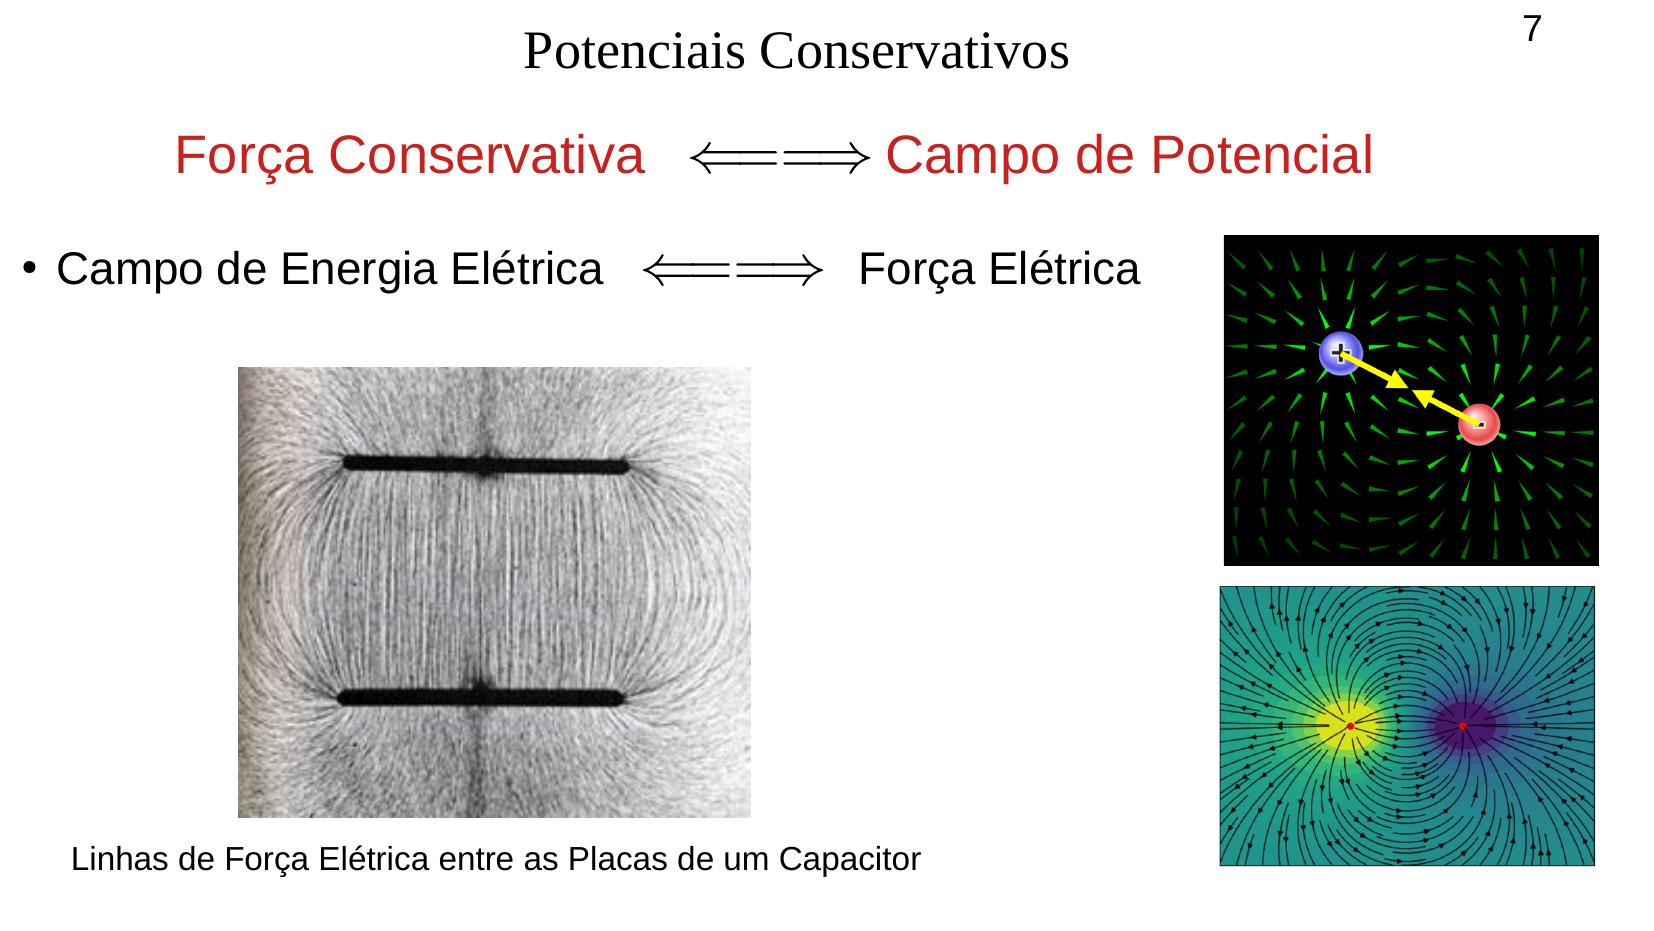

Potenciais Conservativos
Força Conservativa Campo de Potencial
Campo de Energia Elétrica Força Elétrica
Linhas de Força Elétrica entre as Placas de um Capacitor